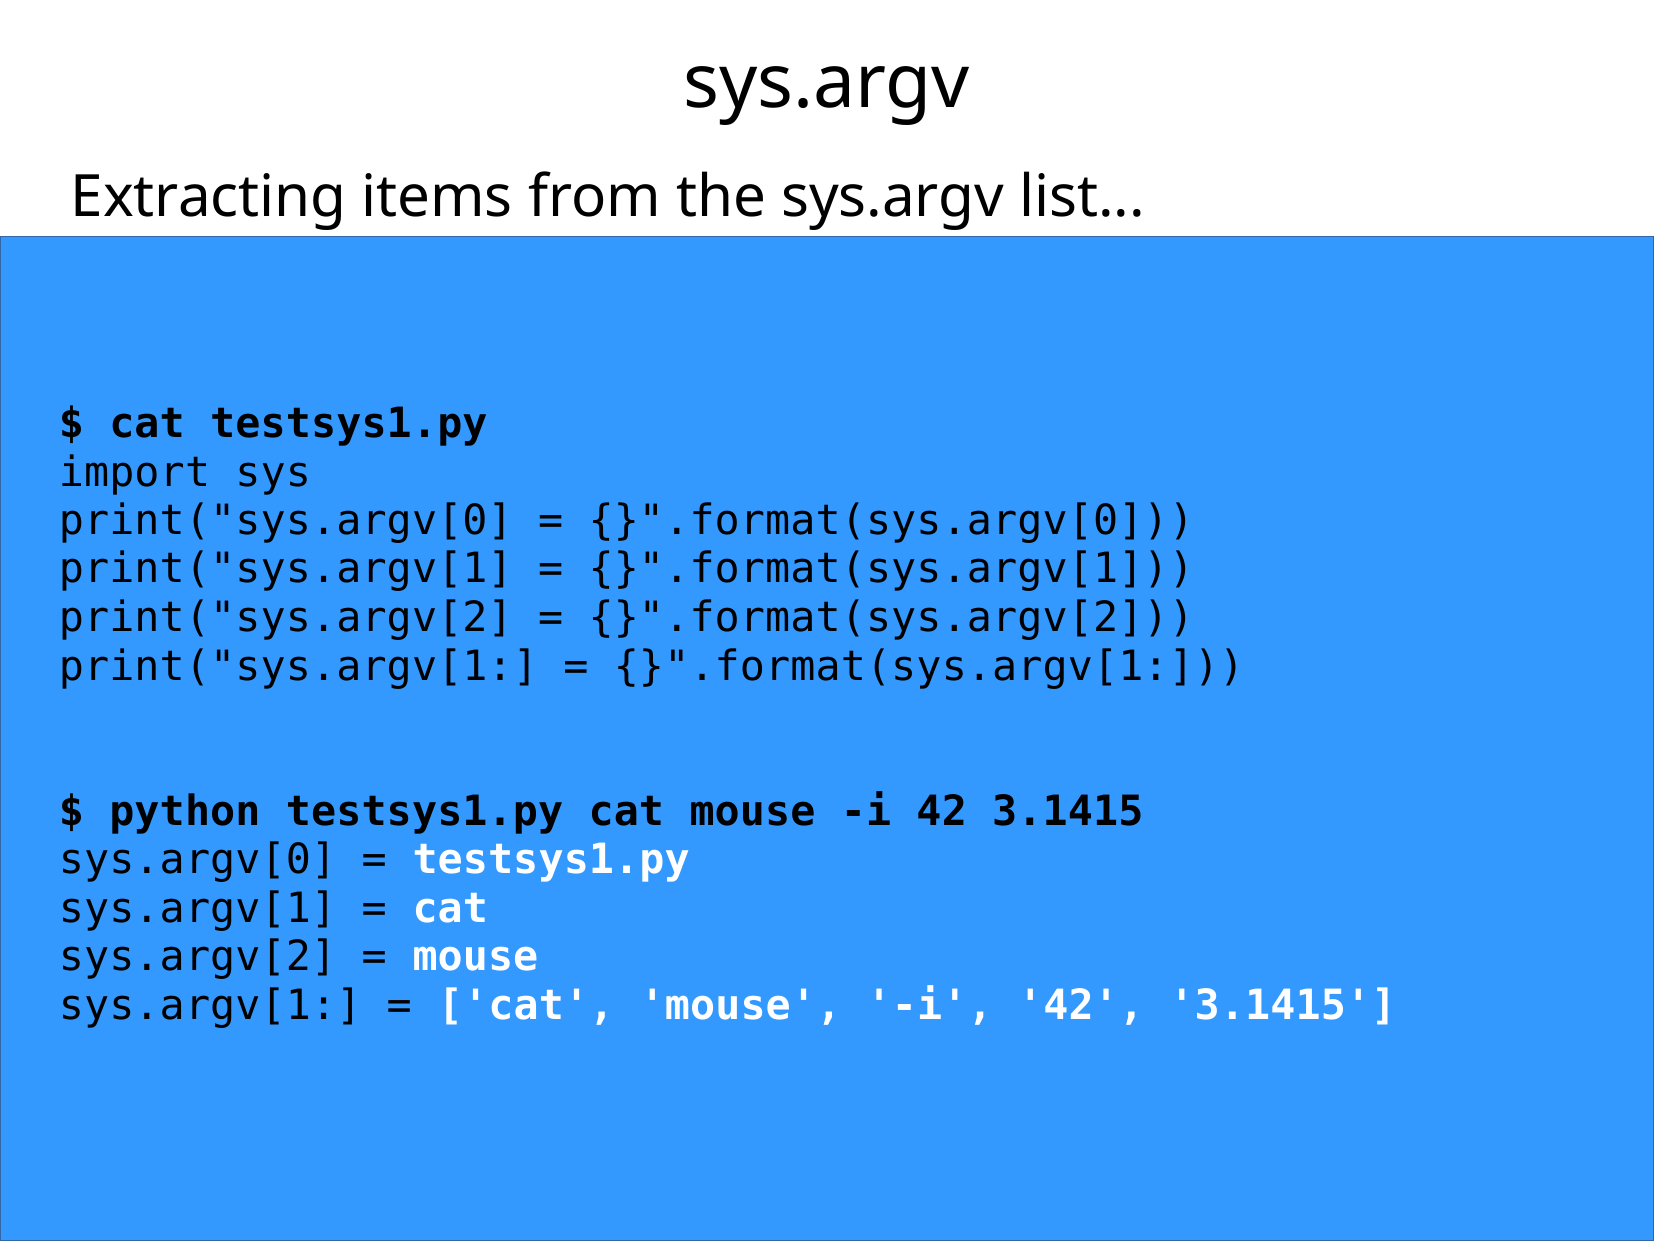

# sys.argv
Extracting items from the sys.argv list...
$ cat testsys1.py
import sys
print("sys.argv[0] = {}".format(sys.argv[0]))
print("sys.argv[1] = {}".format(sys.argv[1]))
print("sys.argv[2] = {}".format(sys.argv[2]))
print("sys.argv[1:] = {}".format(sys.argv[1:]))
$ python testsys1.py cat mouse -i 42 3.1415
sys.argv[0] = testsys1.py
sys.argv[1] = cat
sys.argv[2] = mouse
sys.argv[1:] = ['cat', 'mouse', '-i', '42', '3.1415']